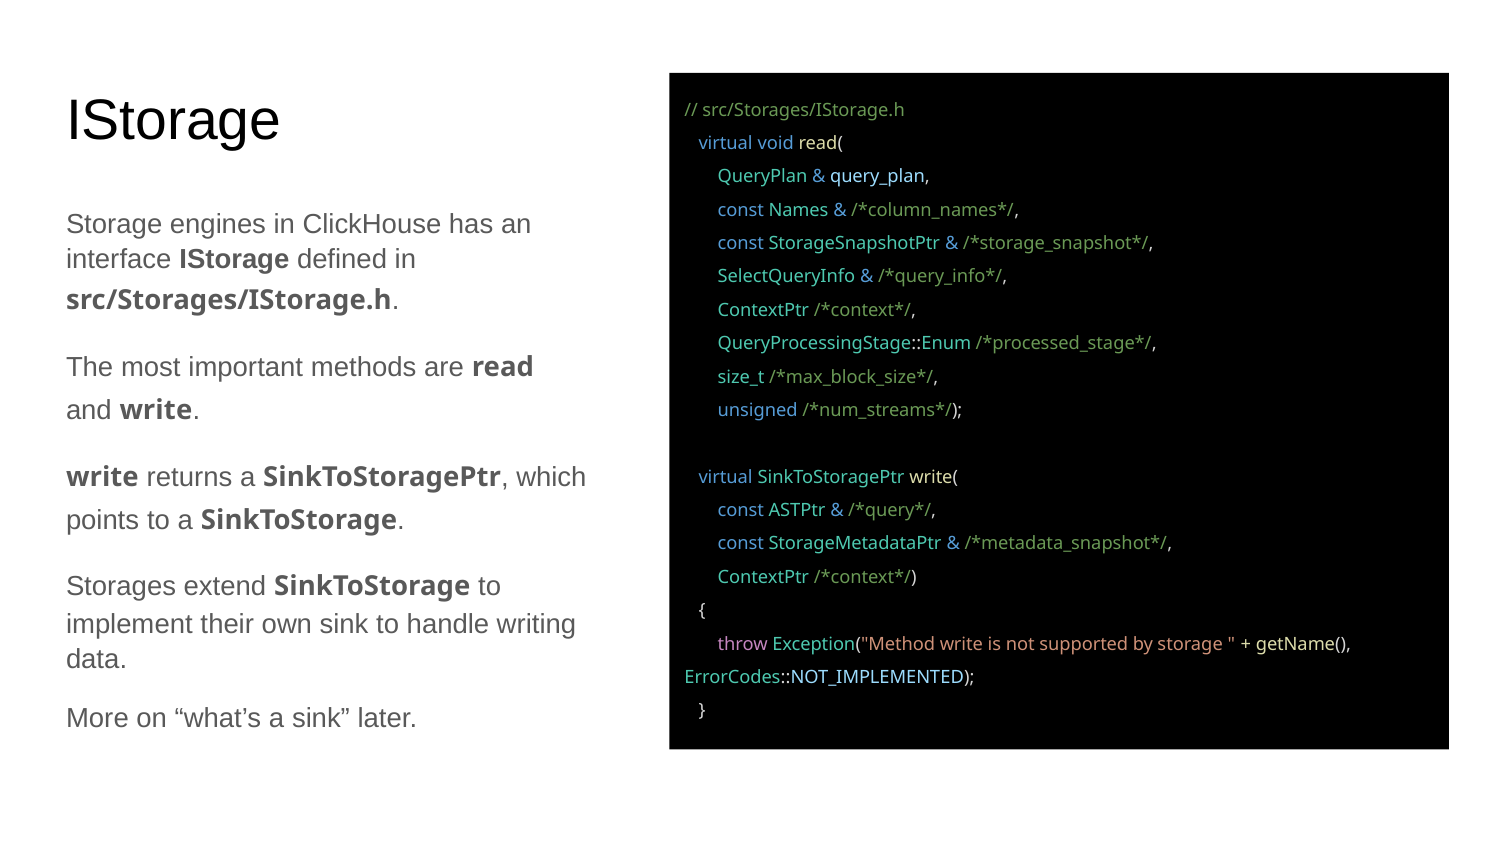

# IStorage
// src/Storages/IStorage.h
 virtual void read(
 QueryPlan & query_plan,
 const Names & /*column_names*/,
 const StorageSnapshotPtr & /*storage_snapshot*/,
 SelectQueryInfo & /*query_info*/,
 ContextPtr /*context*/,
 QueryProcessingStage::Enum /*processed_stage*/,
 size_t /*max_block_size*/,
 unsigned /*num_streams*/);
 virtual SinkToStoragePtr write(
 const ASTPtr & /*query*/,
 const StorageMetadataPtr & /*metadata_snapshot*/,
 ContextPtr /*context*/)
 {
 throw Exception("Method write is not supported by storage " + getName(), ErrorCodes::NOT_IMPLEMENTED);
 }
Storage engines in ClickHouse has an interface IStorage defined in src/Storages/IStorage.h.
The most important methods are read and write.
write returns a SinkToStoragePtr, which points to a SinkToStorage.
Storages extend SinkToStorage to implement their own sink to handle writing data.
More on “what’s a sink” later.